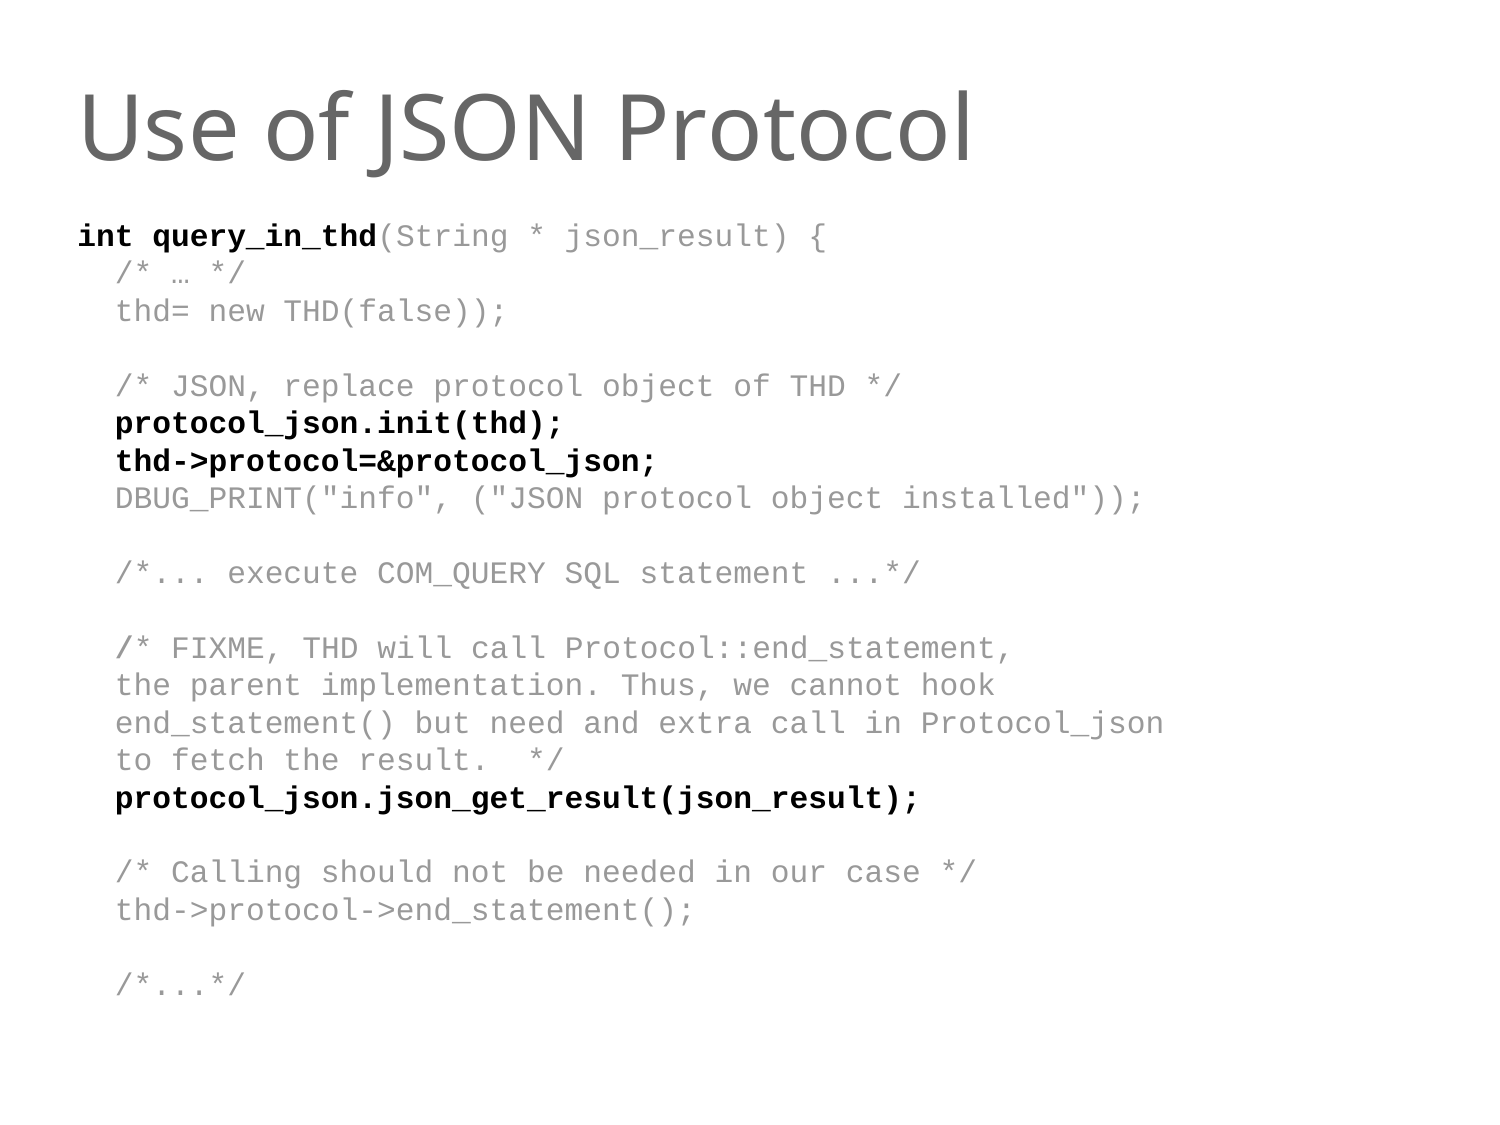

# Use of JSON Protocol
int query_in_thd(String * json_result) {
 /* … */
 thd= new THD(false));
 /* JSON, replace protocol object of THD */
 protocol_json.init(thd);
 thd->protocol=&protocol_json;
 DBUG_PRINT("info", ("JSON protocol object installed"));
 /*... execute COM_QUERY SQL statement ...*/
 /* FIXME, THD will call Protocol::end_statement,
 the parent implementation. Thus, we cannot hook
 end_statement() but need and extra call in Protocol_json
 to fetch the result. */
 protocol_json.json_get_result(json_result);
 /* Calling should not be needed in our case */
 thd->protocol->end_statement();
 /*...*/